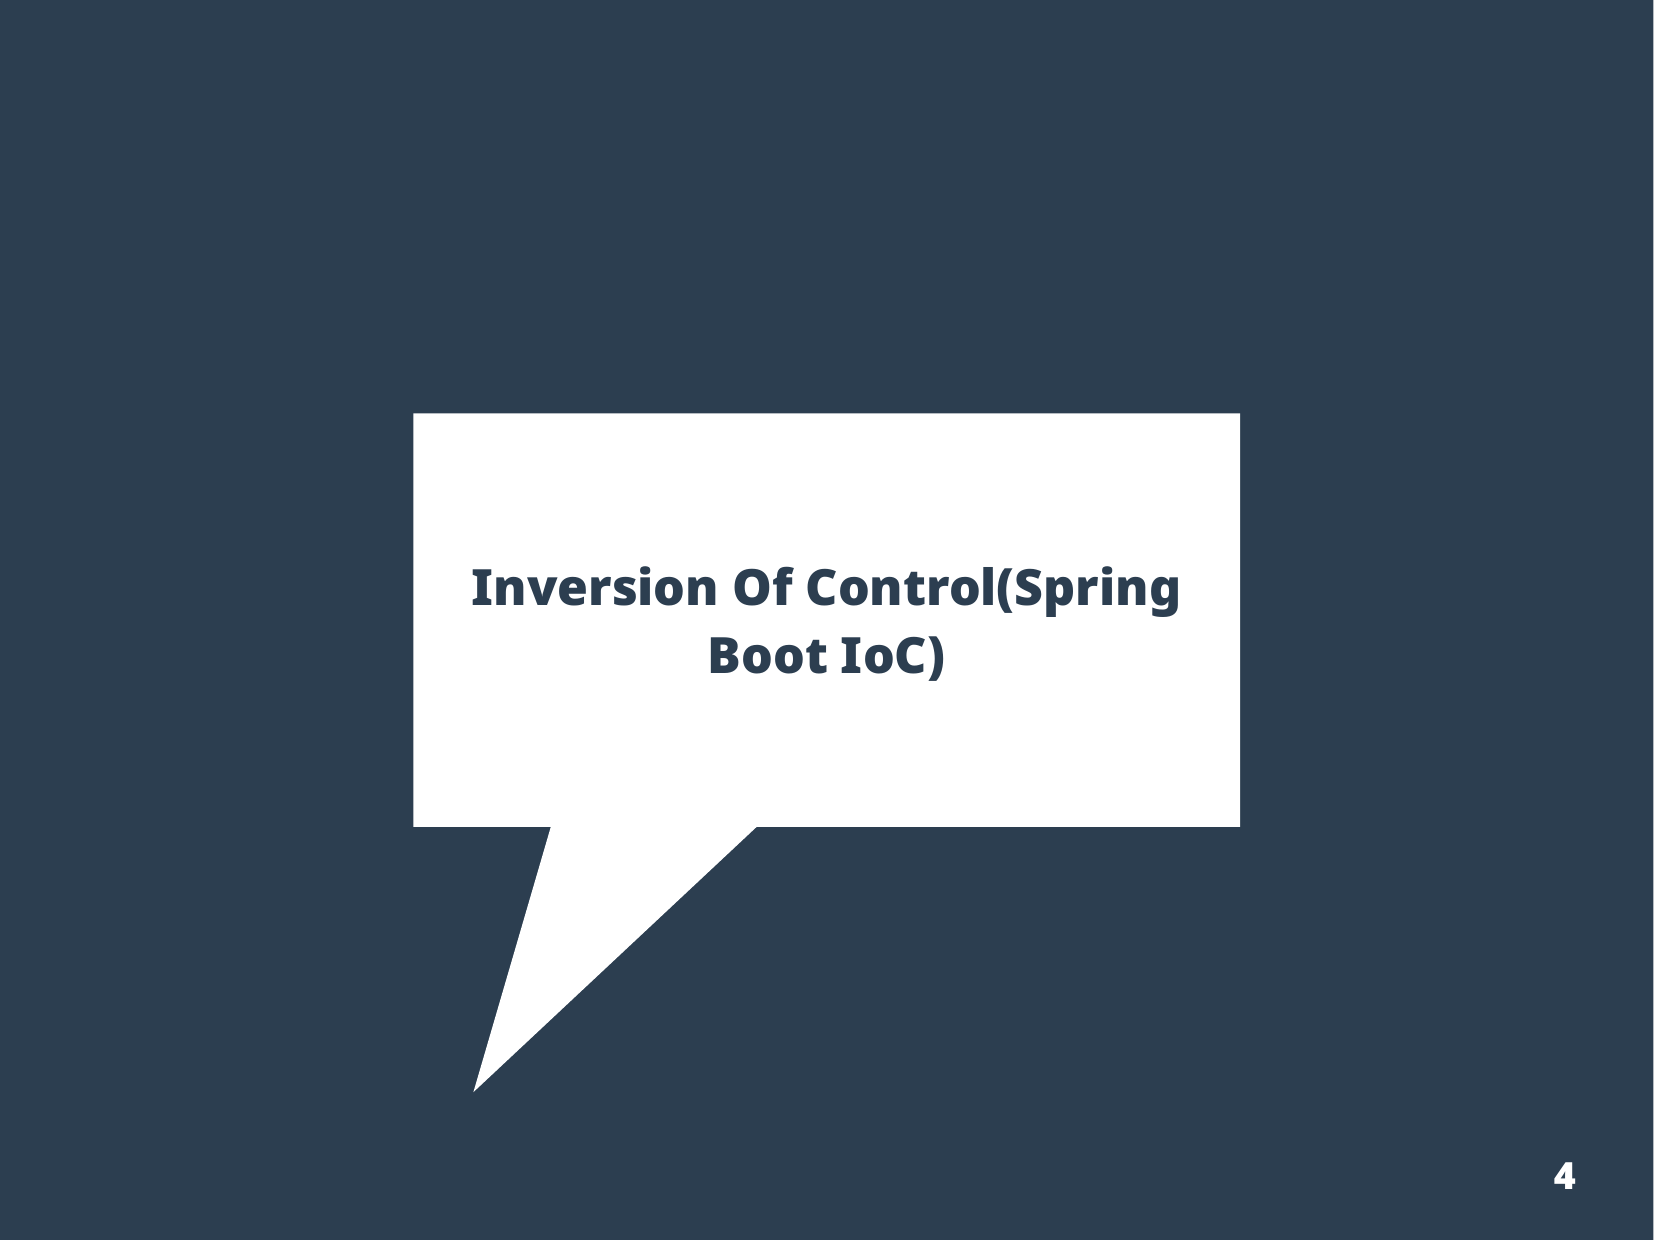

# Inversion Of Control(Spring Boot IoC)
4